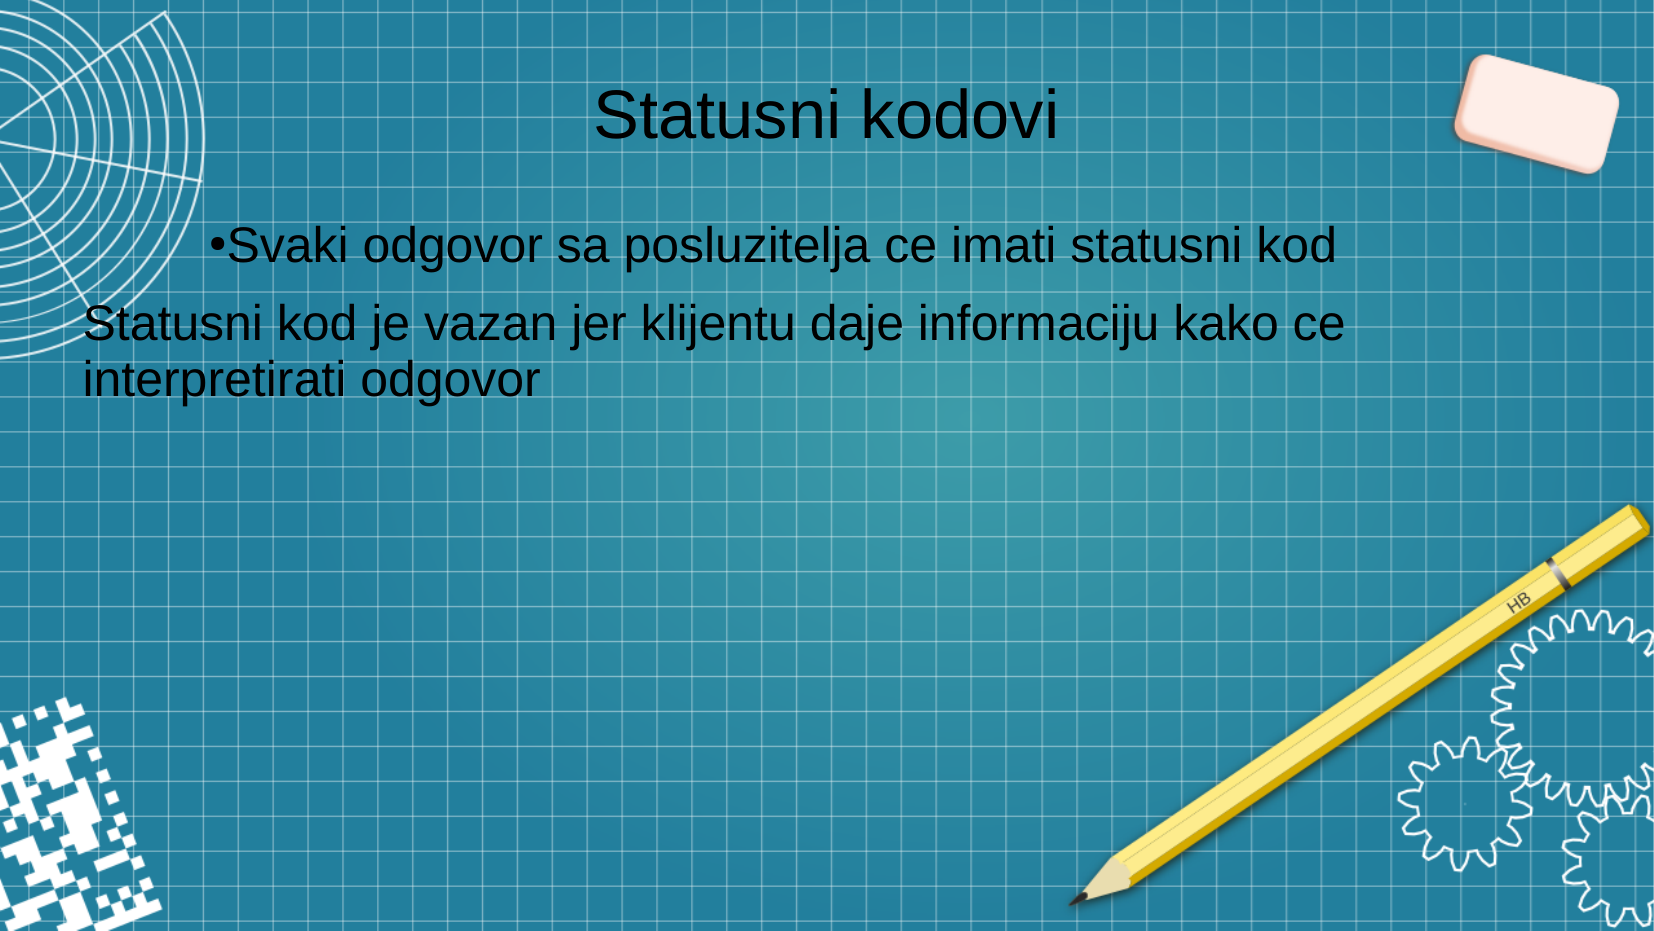

# Statusni kodovi
Svaki odgovor sa posluzitelja ce imati statusni kod
Statusni kod je vazan jer klijentu daje informaciju kako ce interpretirati odgovor